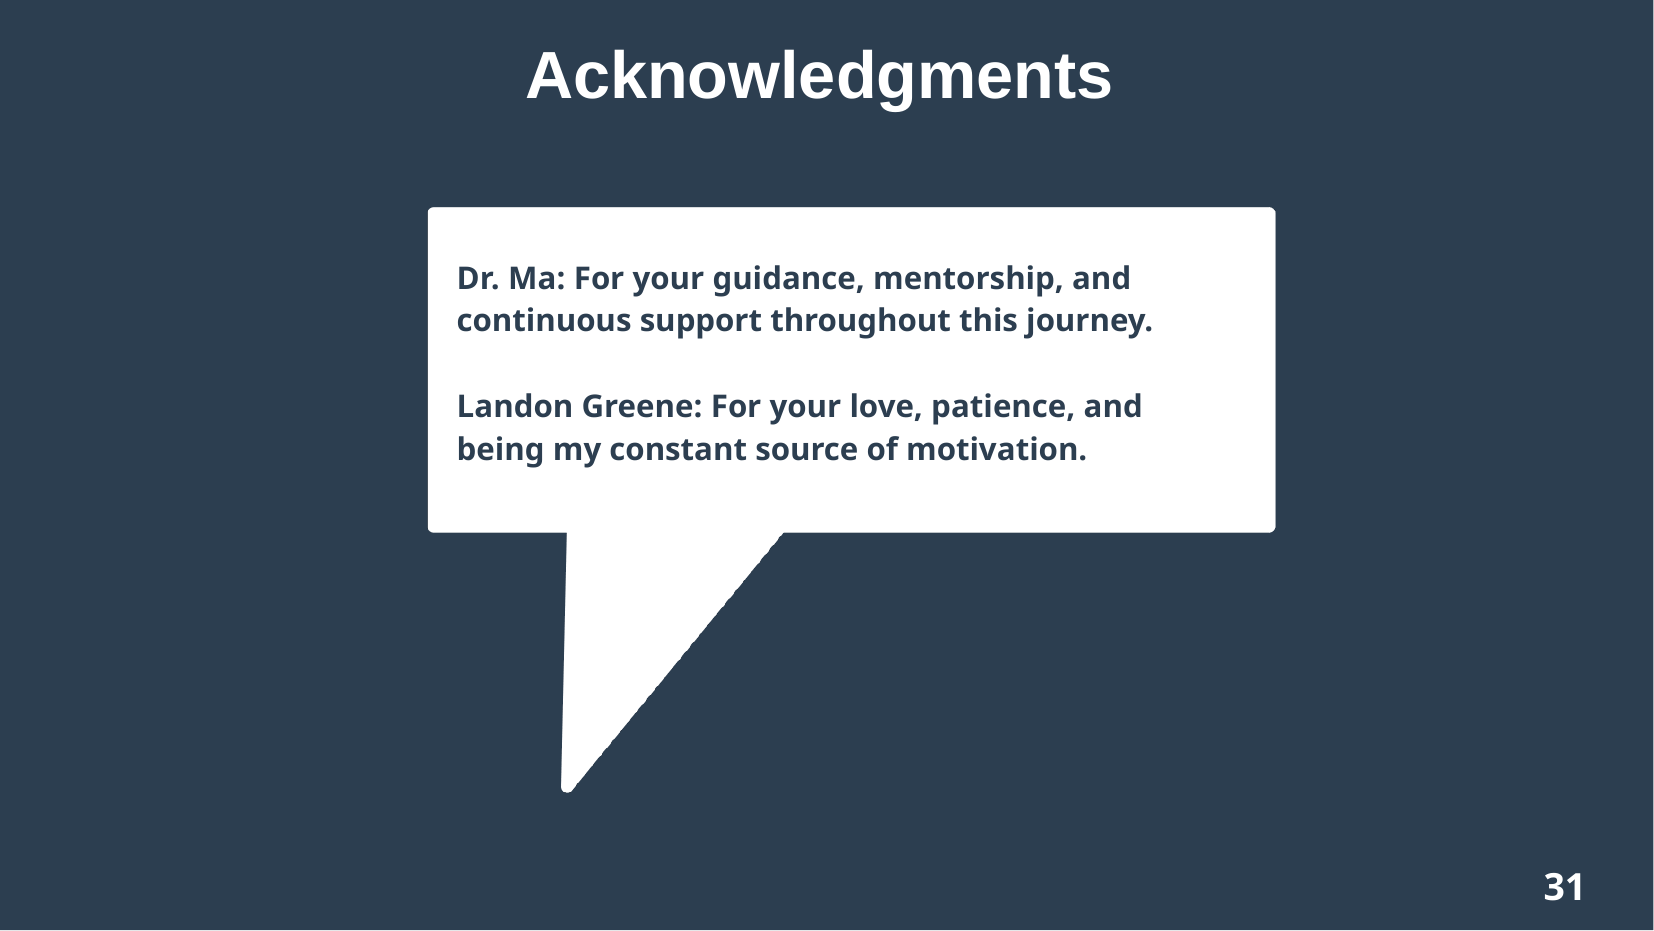

Acknowledgments
Dr. Ma: For your guidance, mentorship, and continuous support throughout this journey.
Landon Greene: For your love, patience, and being my constant source of motivation.
# Dr. Ma: For your guidance, mentorship, and continuous support throughout this journey. Landon Greene: For your love, patience, and being my constant source of motivation
31